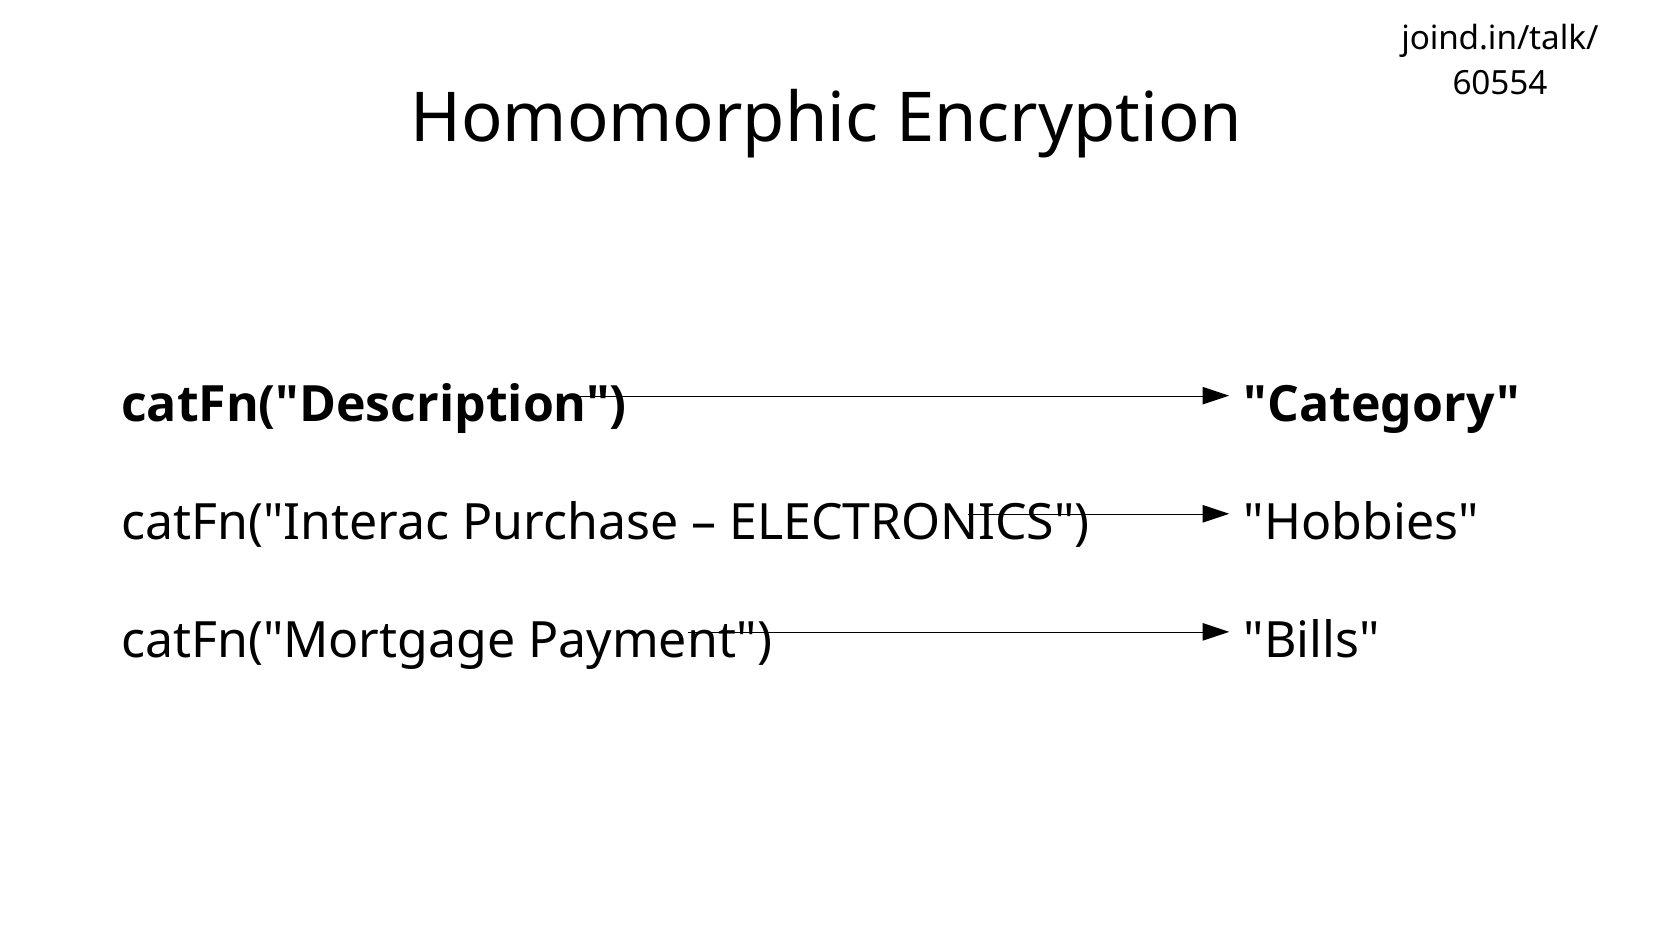

# Homomorphic Encryption
catFn("Description")
"Category"
catFn("Interac Purchase – ELECTRONICS")
"Hobbies"
catFn("Mortgage Payment")
"Bills"